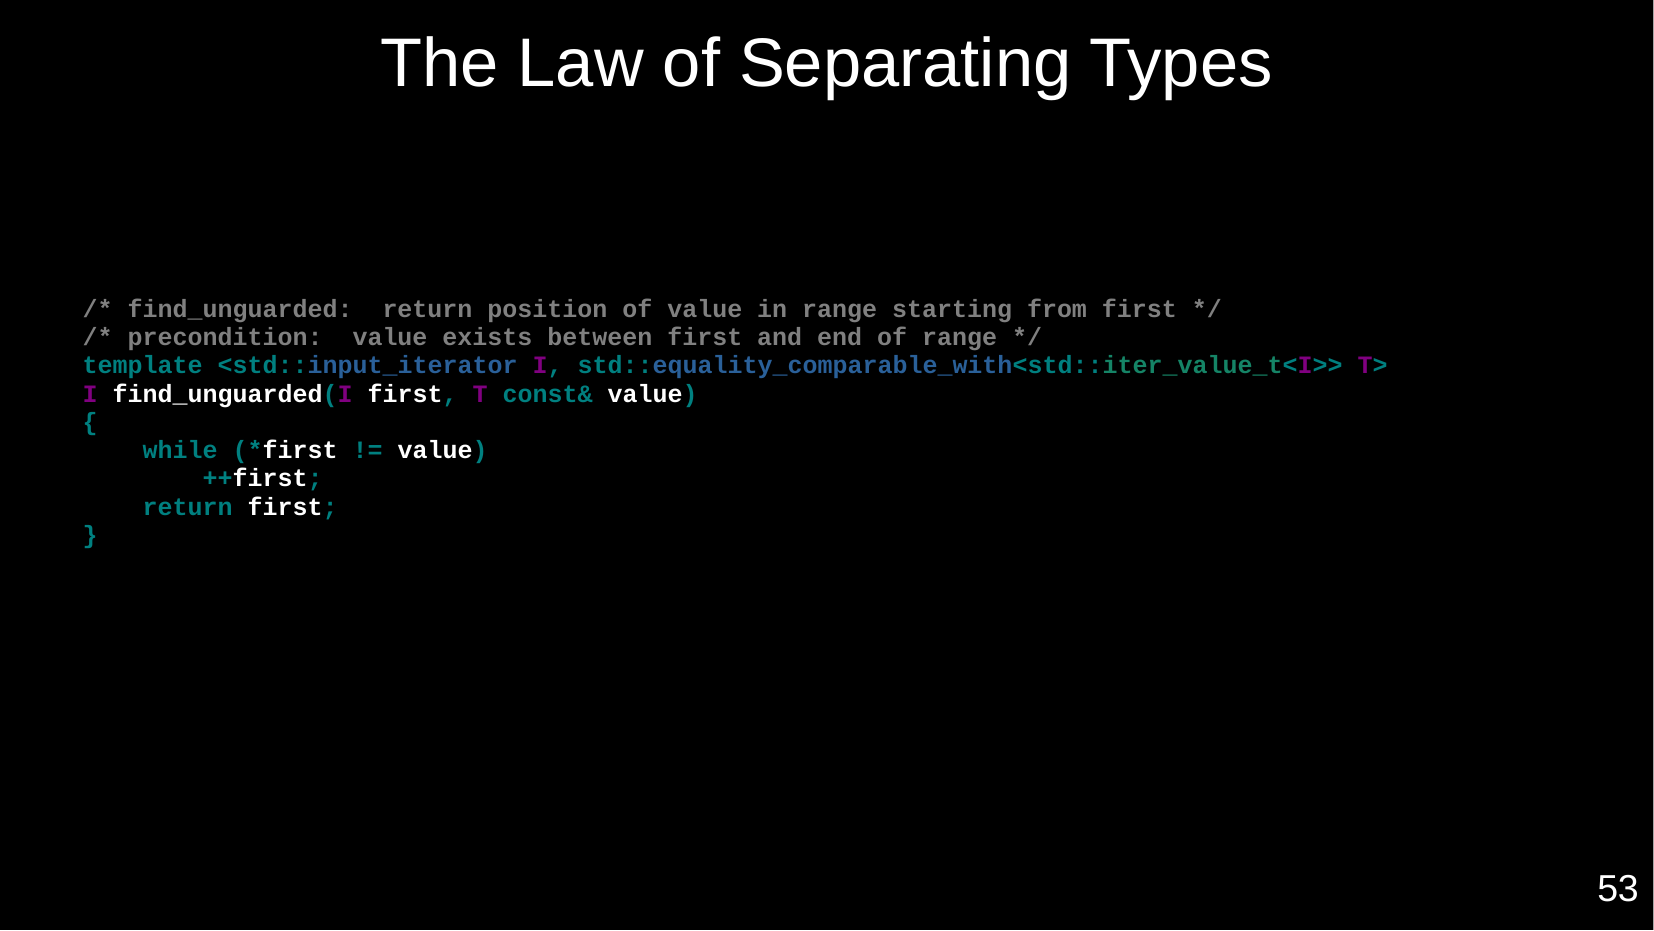

The Law of Separating Types
# /* find_unguarded: return position of value in range starting from first */
/* precondition: value exists between first and end of range */
template <std::input_iterator I, std::equality_comparable_with<std::iter_value_t<I>> T>
I find_unguarded(I first, T const& value)
{
 while (*first != value)
 ++first;
 return first;
}